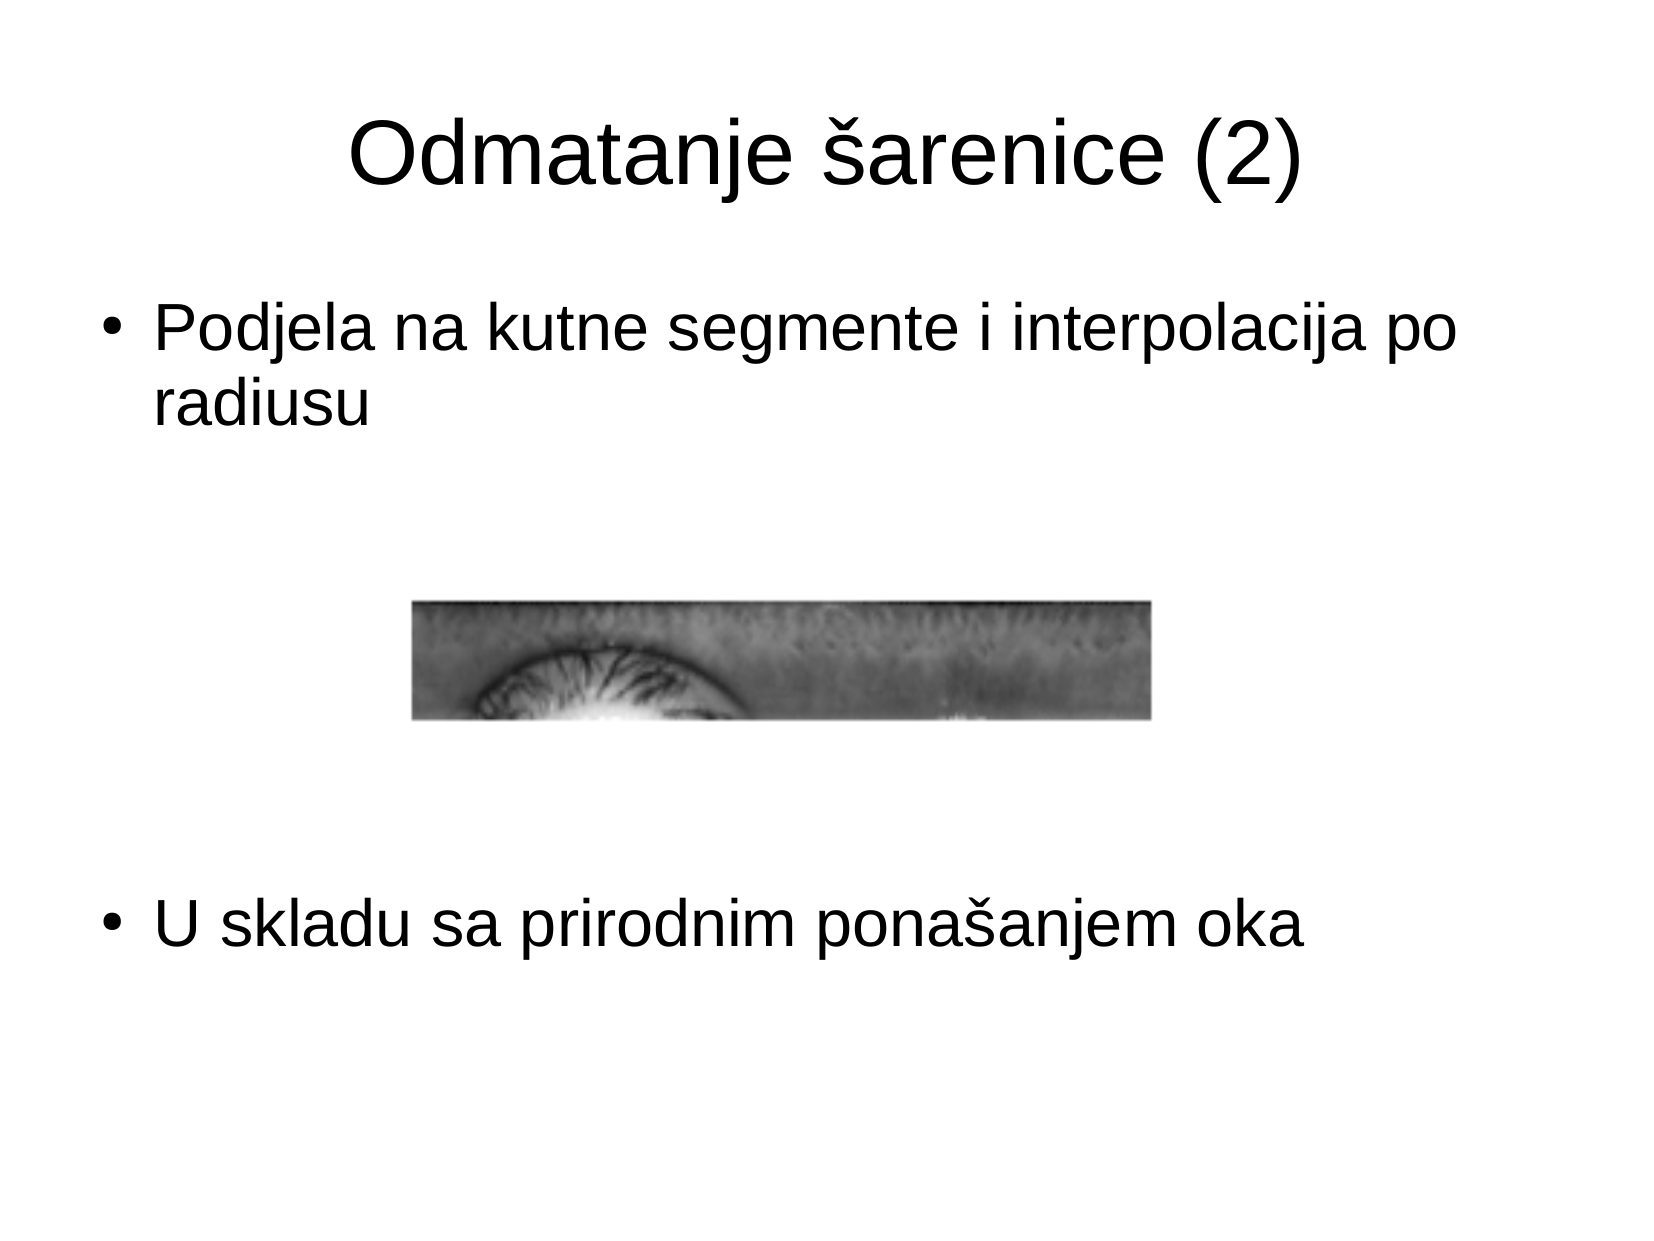

# Odmatanje šarenice (2)
Podjela na kutne segmente i interpolacija po radiusu
U skladu sa prirodnim ponašanjem oka